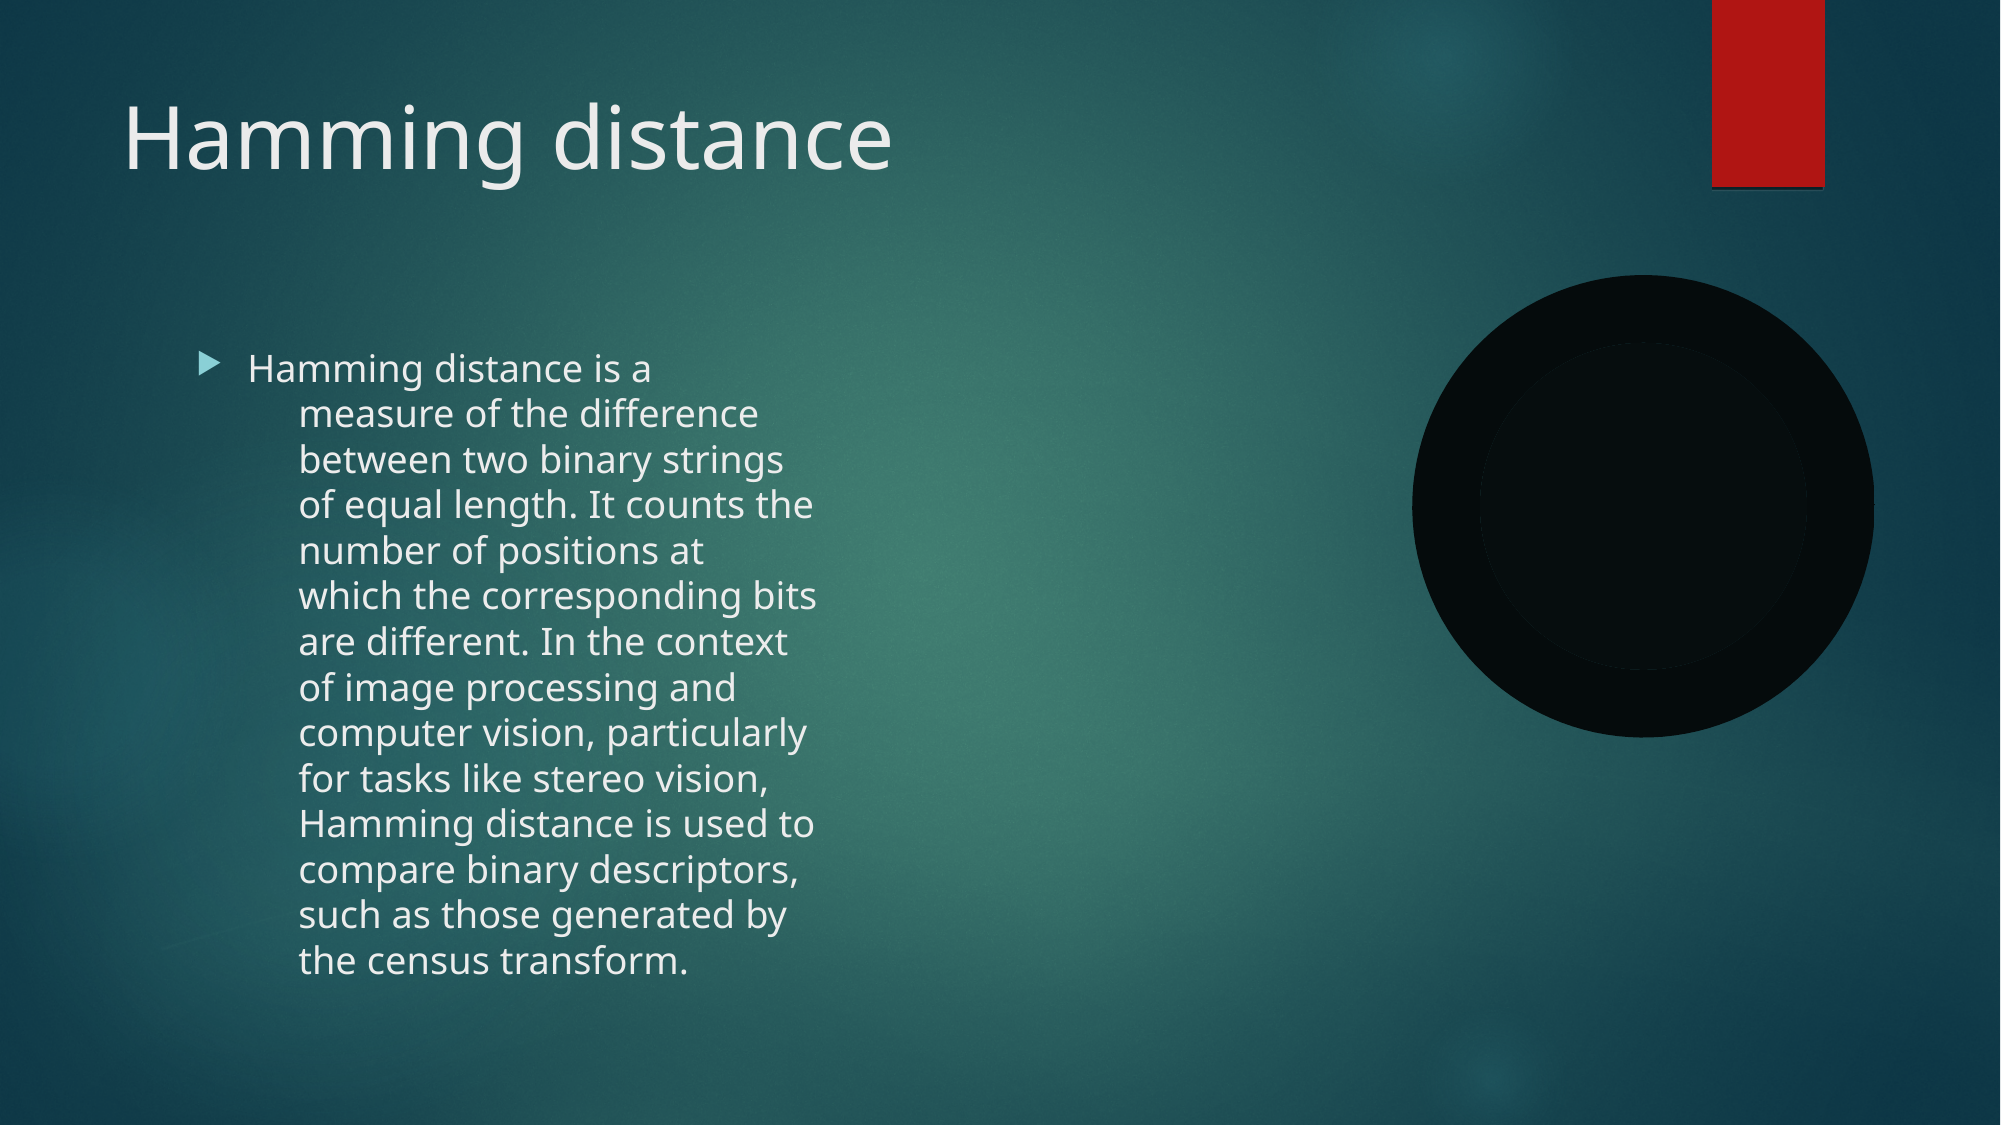

# Hamming distance
Hamming distance is a measure of the difference between two binary strings of equal length. It counts the number of positions at which the corresponding bits are different. In the context of image processing and computer vision, particularly for tasks like stereo vision, Hamming distance is used to compare binary descriptors, such as those generated by the census transform.